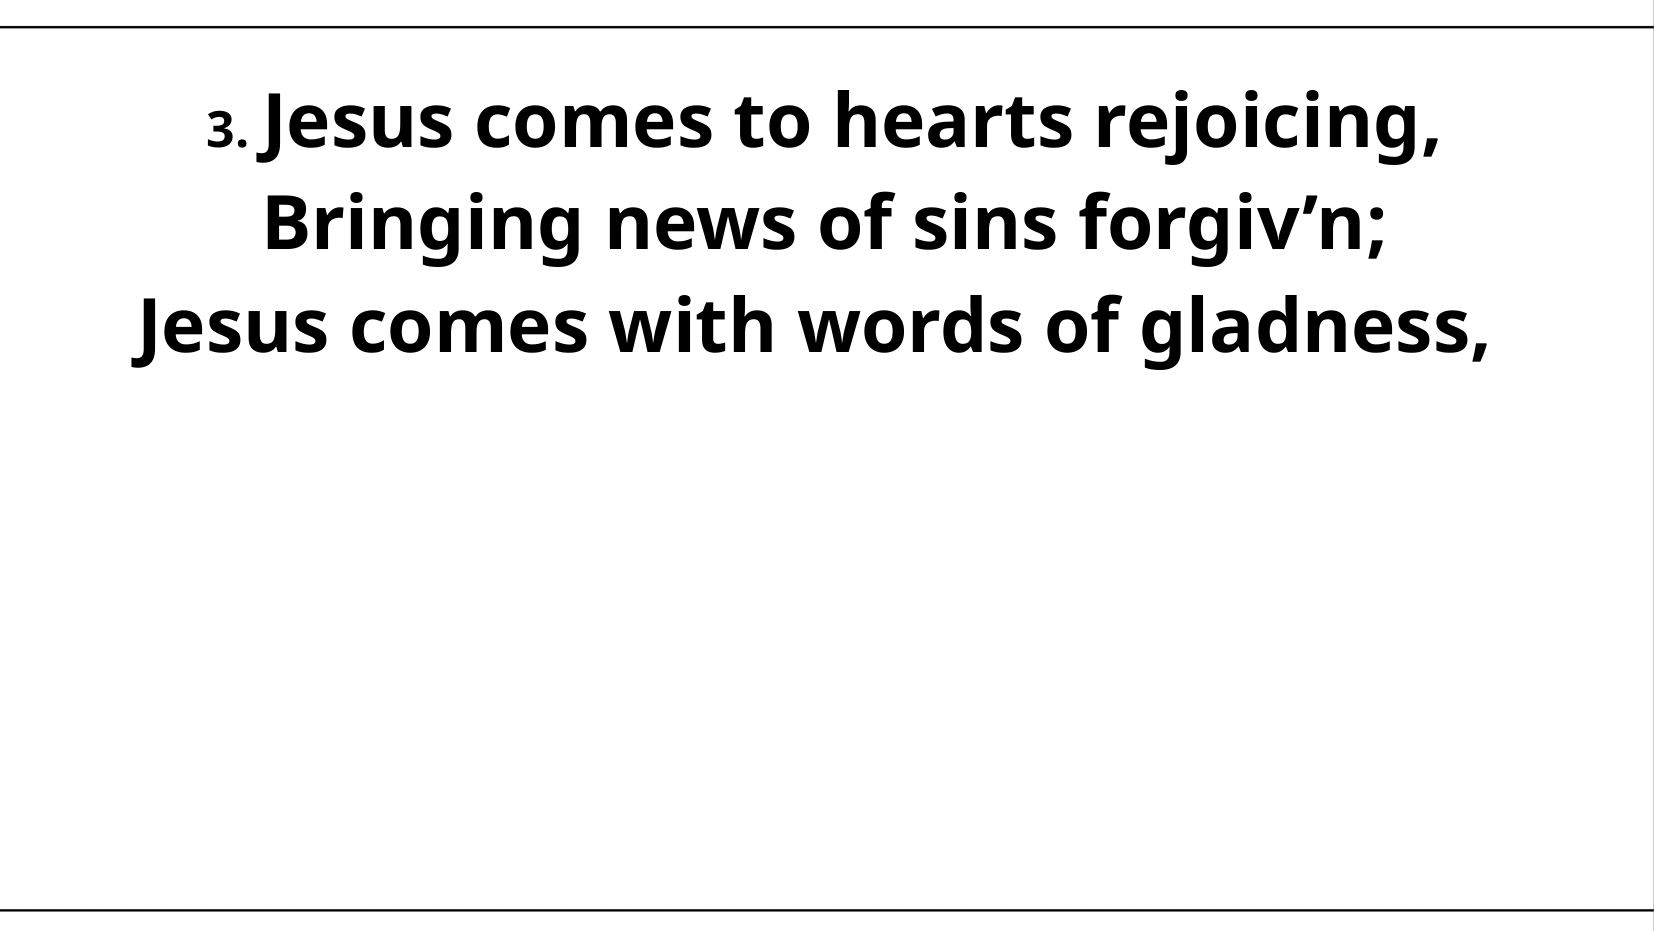

3. Jesus comes to hearts rejoicing,
Bringing news of sins forgiv’n;
Jesus comes with words of gladness,